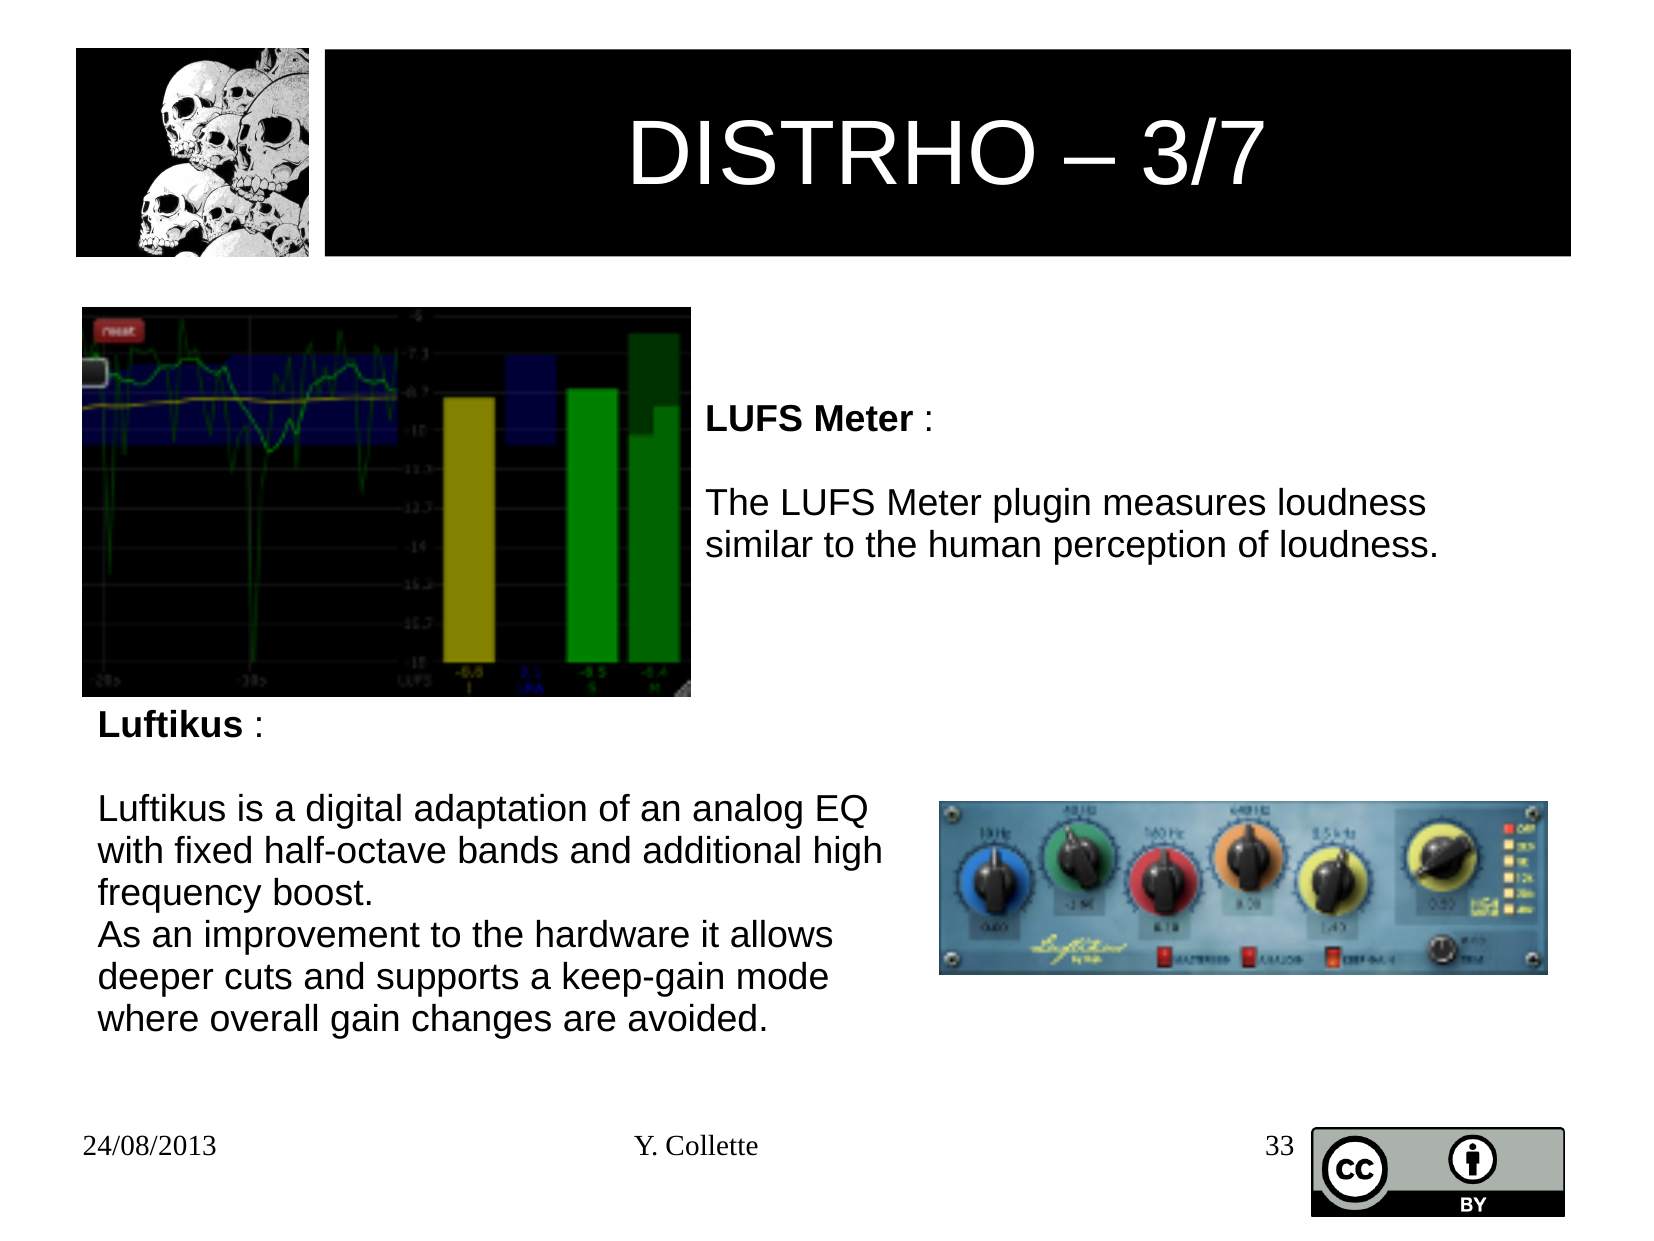

# DISTRHO – 3/7
LUFS Meter :
The LUFS Meter plugin measures loudness similar to the human perception of loudness.
Luftikus :
Luftikus is a digital adaptation of an analog EQ with fixed half-octave bands and additional high frequency boost.
As an improvement to the hardware it allows deeper cuts and supports a keep-gain mode where overall gain changes are avoided.
Y. Collette
33